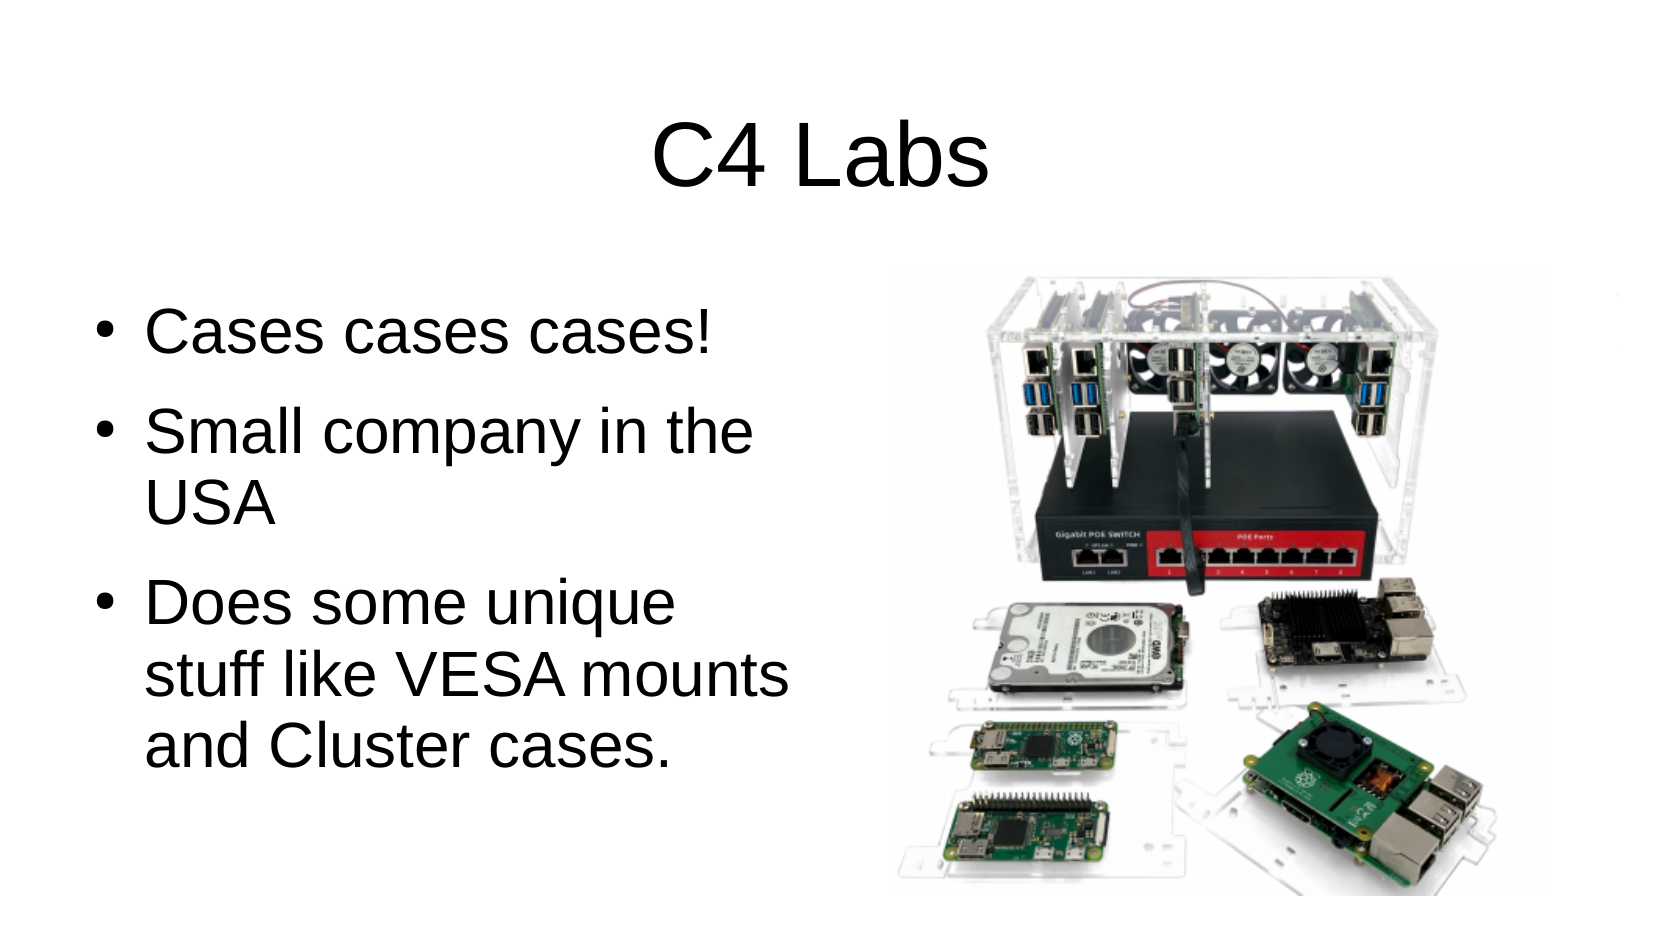

# C4 Labs
Cases cases cases!
Small company in the USA
Does some unique stuff like VESA mounts and Cluster cases.